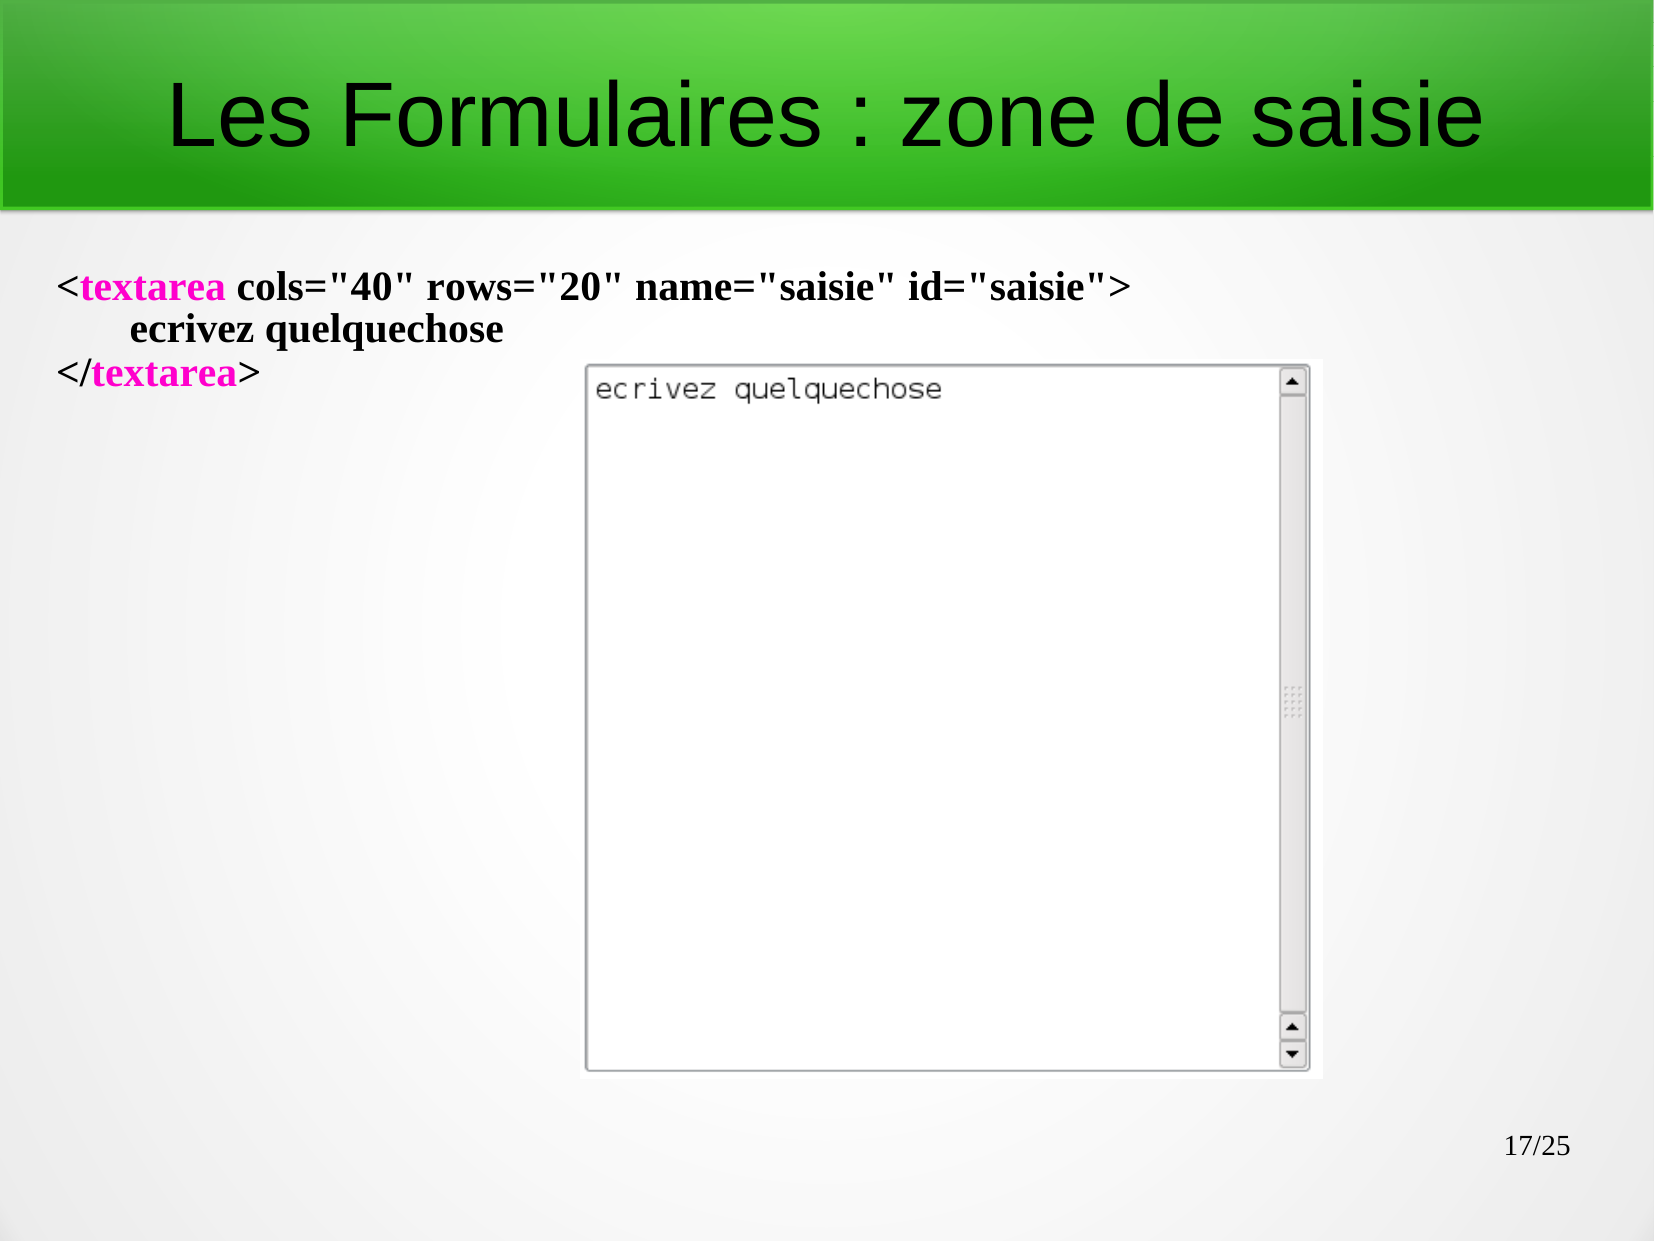

# Les Formulaires : zone de saisie
<textarea cols="40" rows="20" name="saisie" id="saisie">
	ecrivez quelquechose
</textarea>
17